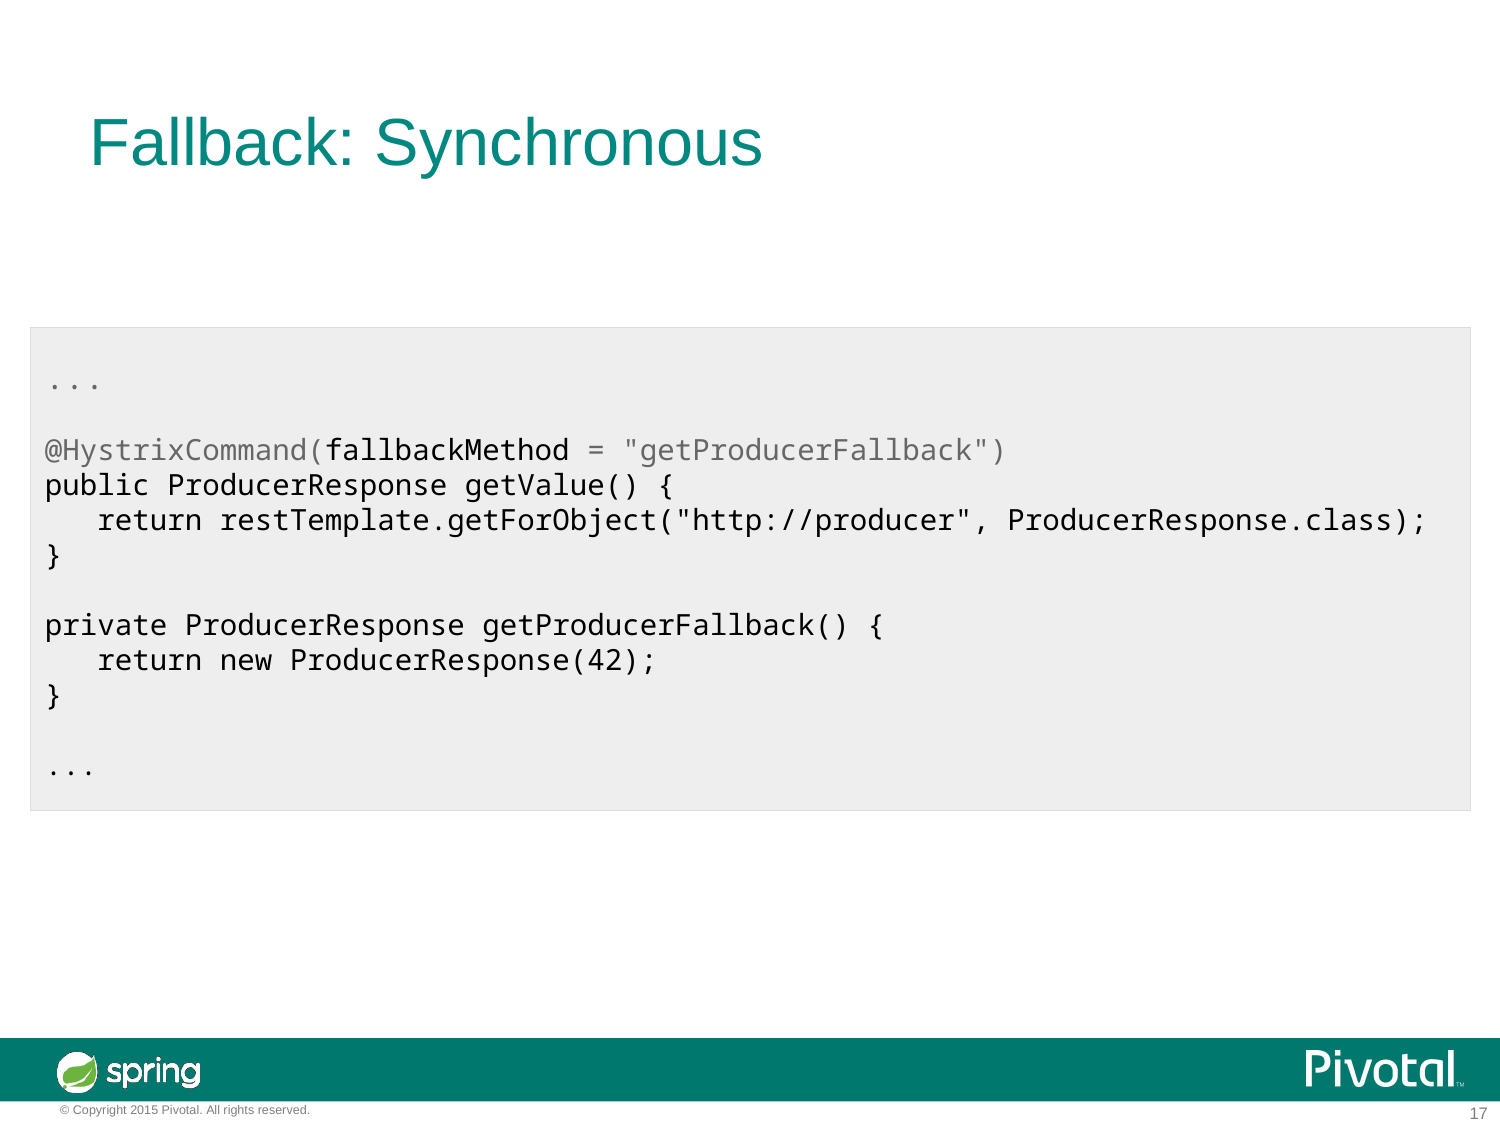

# Fallback: Synchronous
...
@HystrixCommand(fallbackMethod = "getProducerFallback")
public ProducerResponse getValue() {
 return restTemplate.getForObject("http://producer", ProducerResponse.class);
}
private ProducerResponse getProducerFallback() {
 return new ProducerResponse(42);
}
...